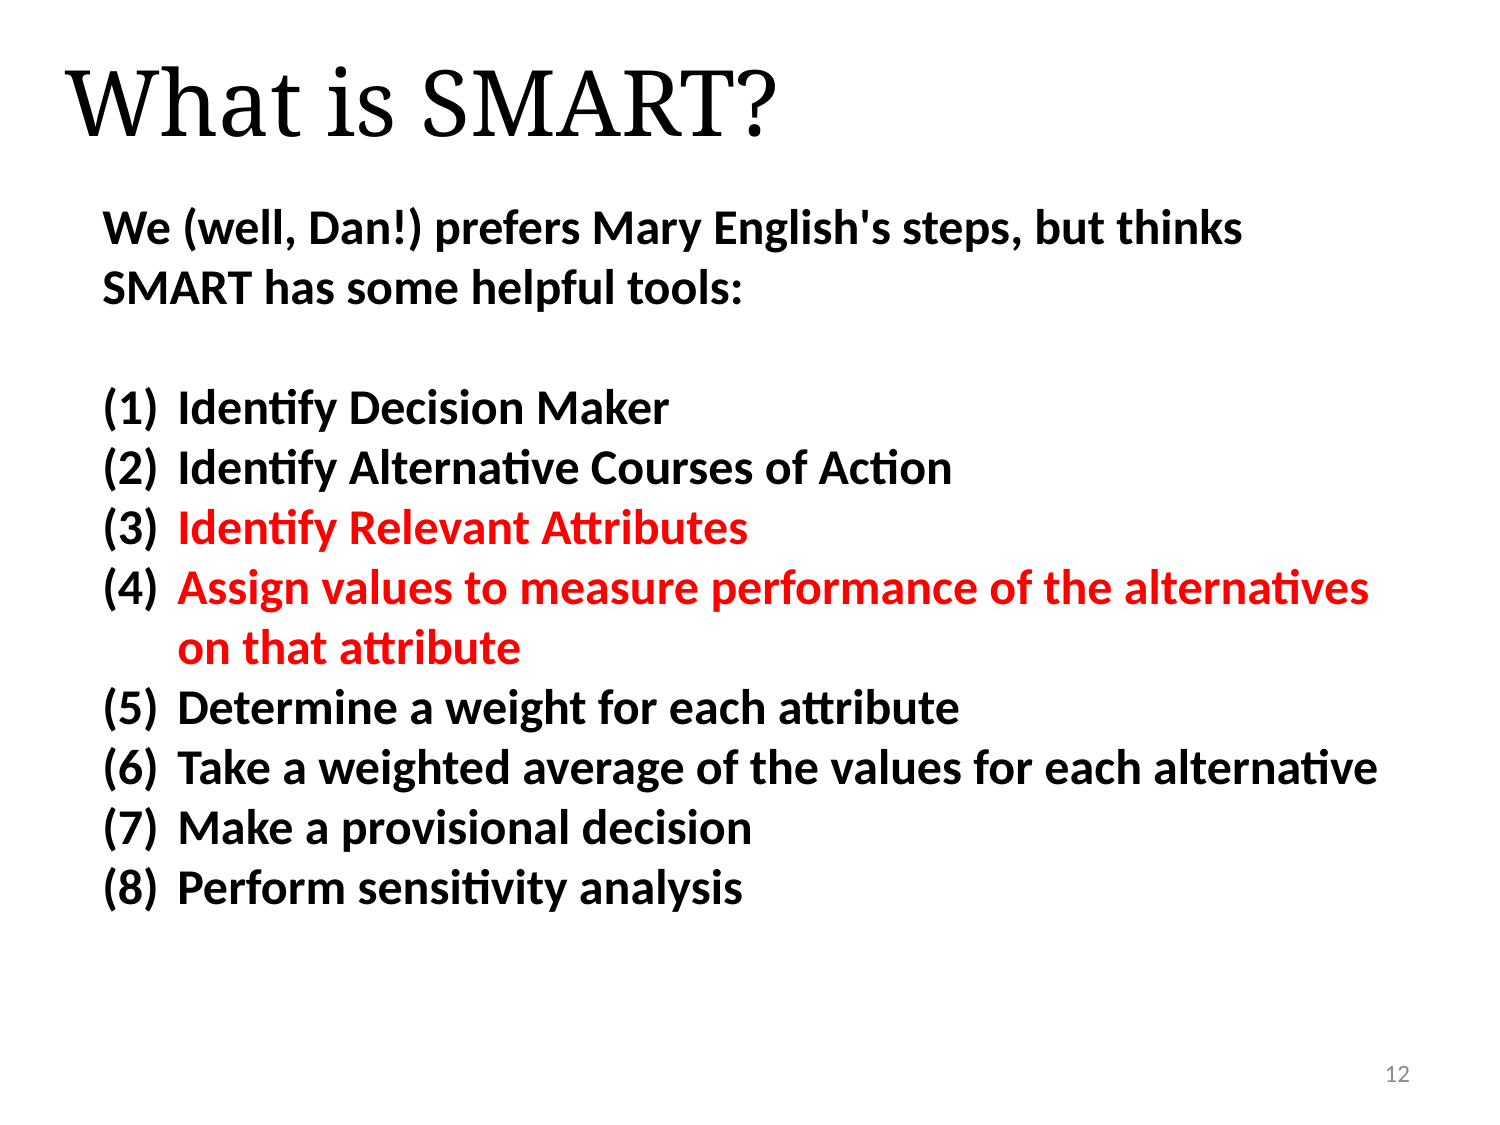

What is SMART?
We (well, Dan!) prefers Mary English's steps, but thinks SMART has some helpful tools:
Identify Decision Maker
Identify Alternative Courses of Action
Identify Relevant Attributes
Assign values to measure performance of the alternatives on that attribute
Determine a weight for each attribute
Take a weighted average of the values for each alternative
Make a provisional decision
Perform sensitivity analysis